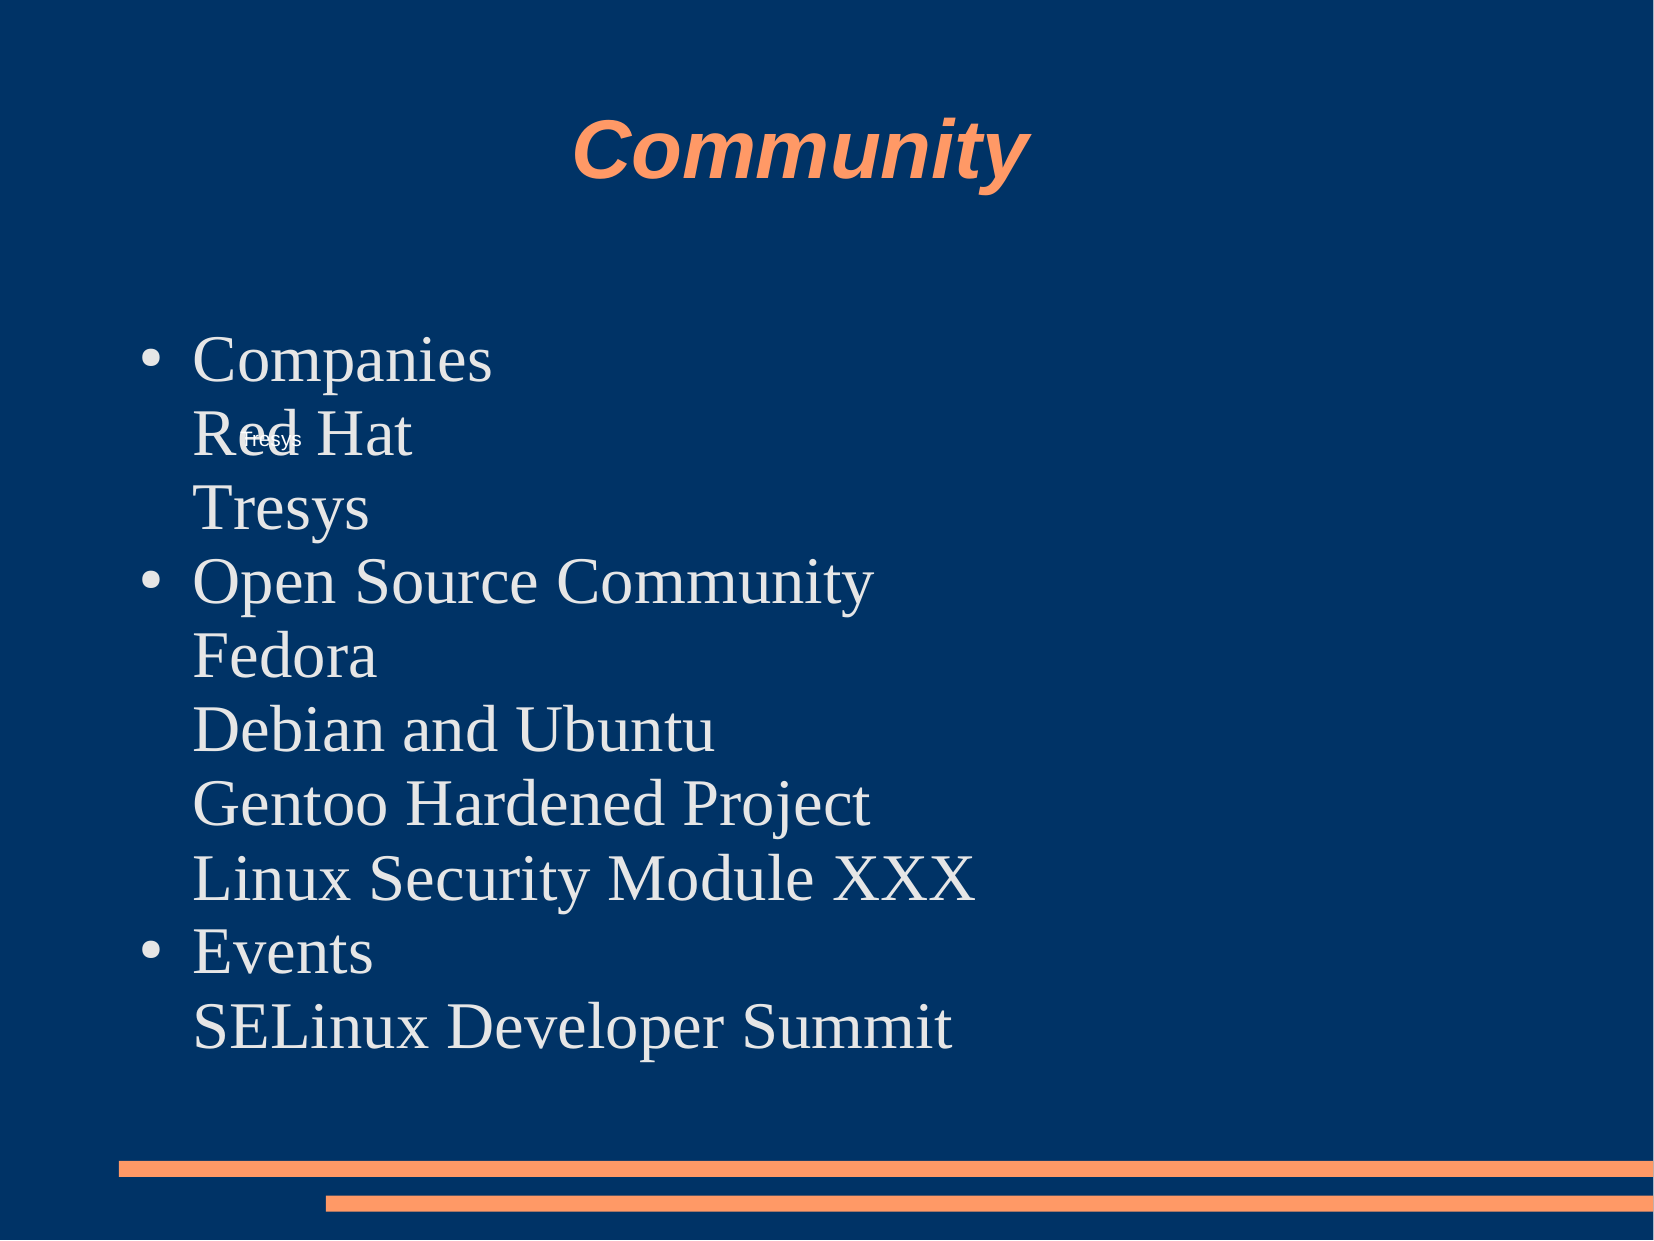

# Community
Companies
Red Hat
Tresys
Open Source Community
Fedora
Debian and Ubuntu
Gentoo Hardened Project
Linux Security Module XXX
Events
SELinux Developer Summit
Tresys